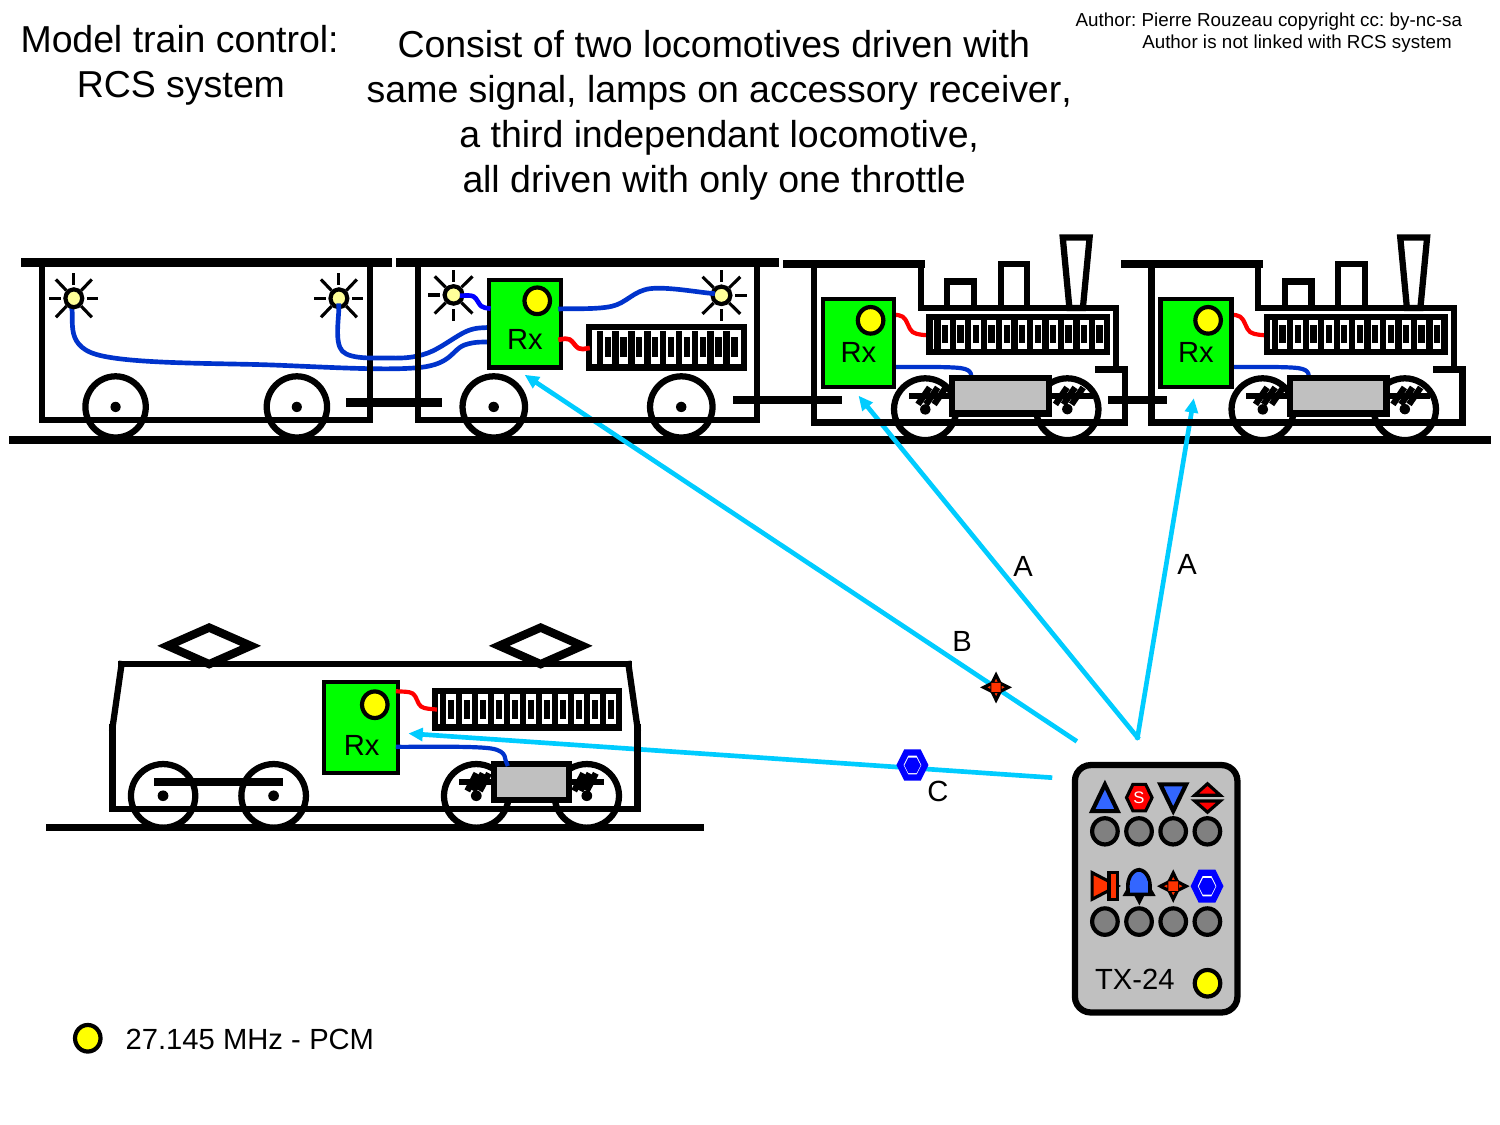

Author: Pierre Rouzeau copyright cc: by-nc-sa
Author is not linked with RCS system
Model train control:
RCS system
Consist of two locomotives driven with
 same signal, lamps on accessory receiver,
 a third independant locomotive,
all driven with only one throttle
Rx
Rx
Rx
A
A
B
Rx
C
S
TX-24
27.145 MHz - PCM